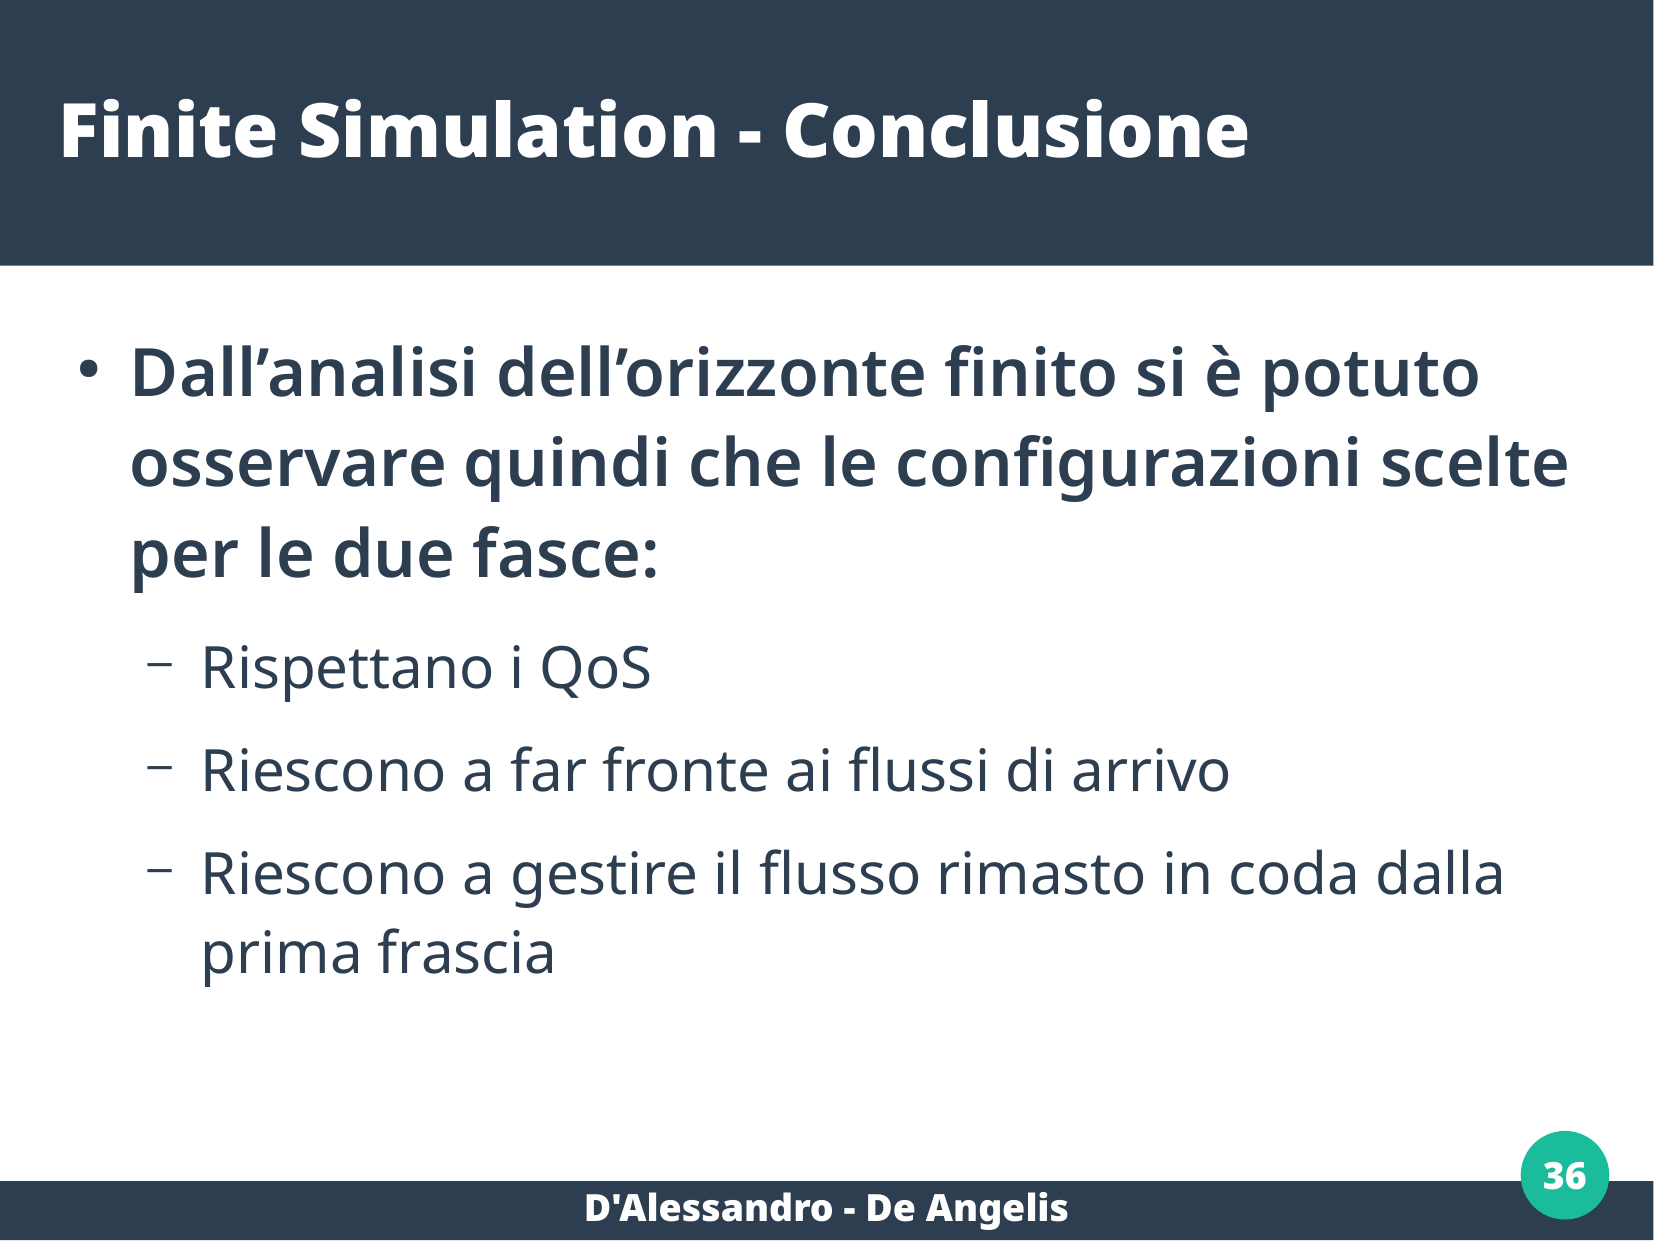

# Finite Simulation - Conclusione
Dall’analisi dell’orizzonte finito si è potuto osservare quindi che le configurazioni scelte per le due fasce:
Rispettano i QoS
Riescono a far fronte ai flussi di arrivo
Riescono a gestire il flusso rimasto in coda dalla prima frascia
36
D'Alessandro - De Angelis